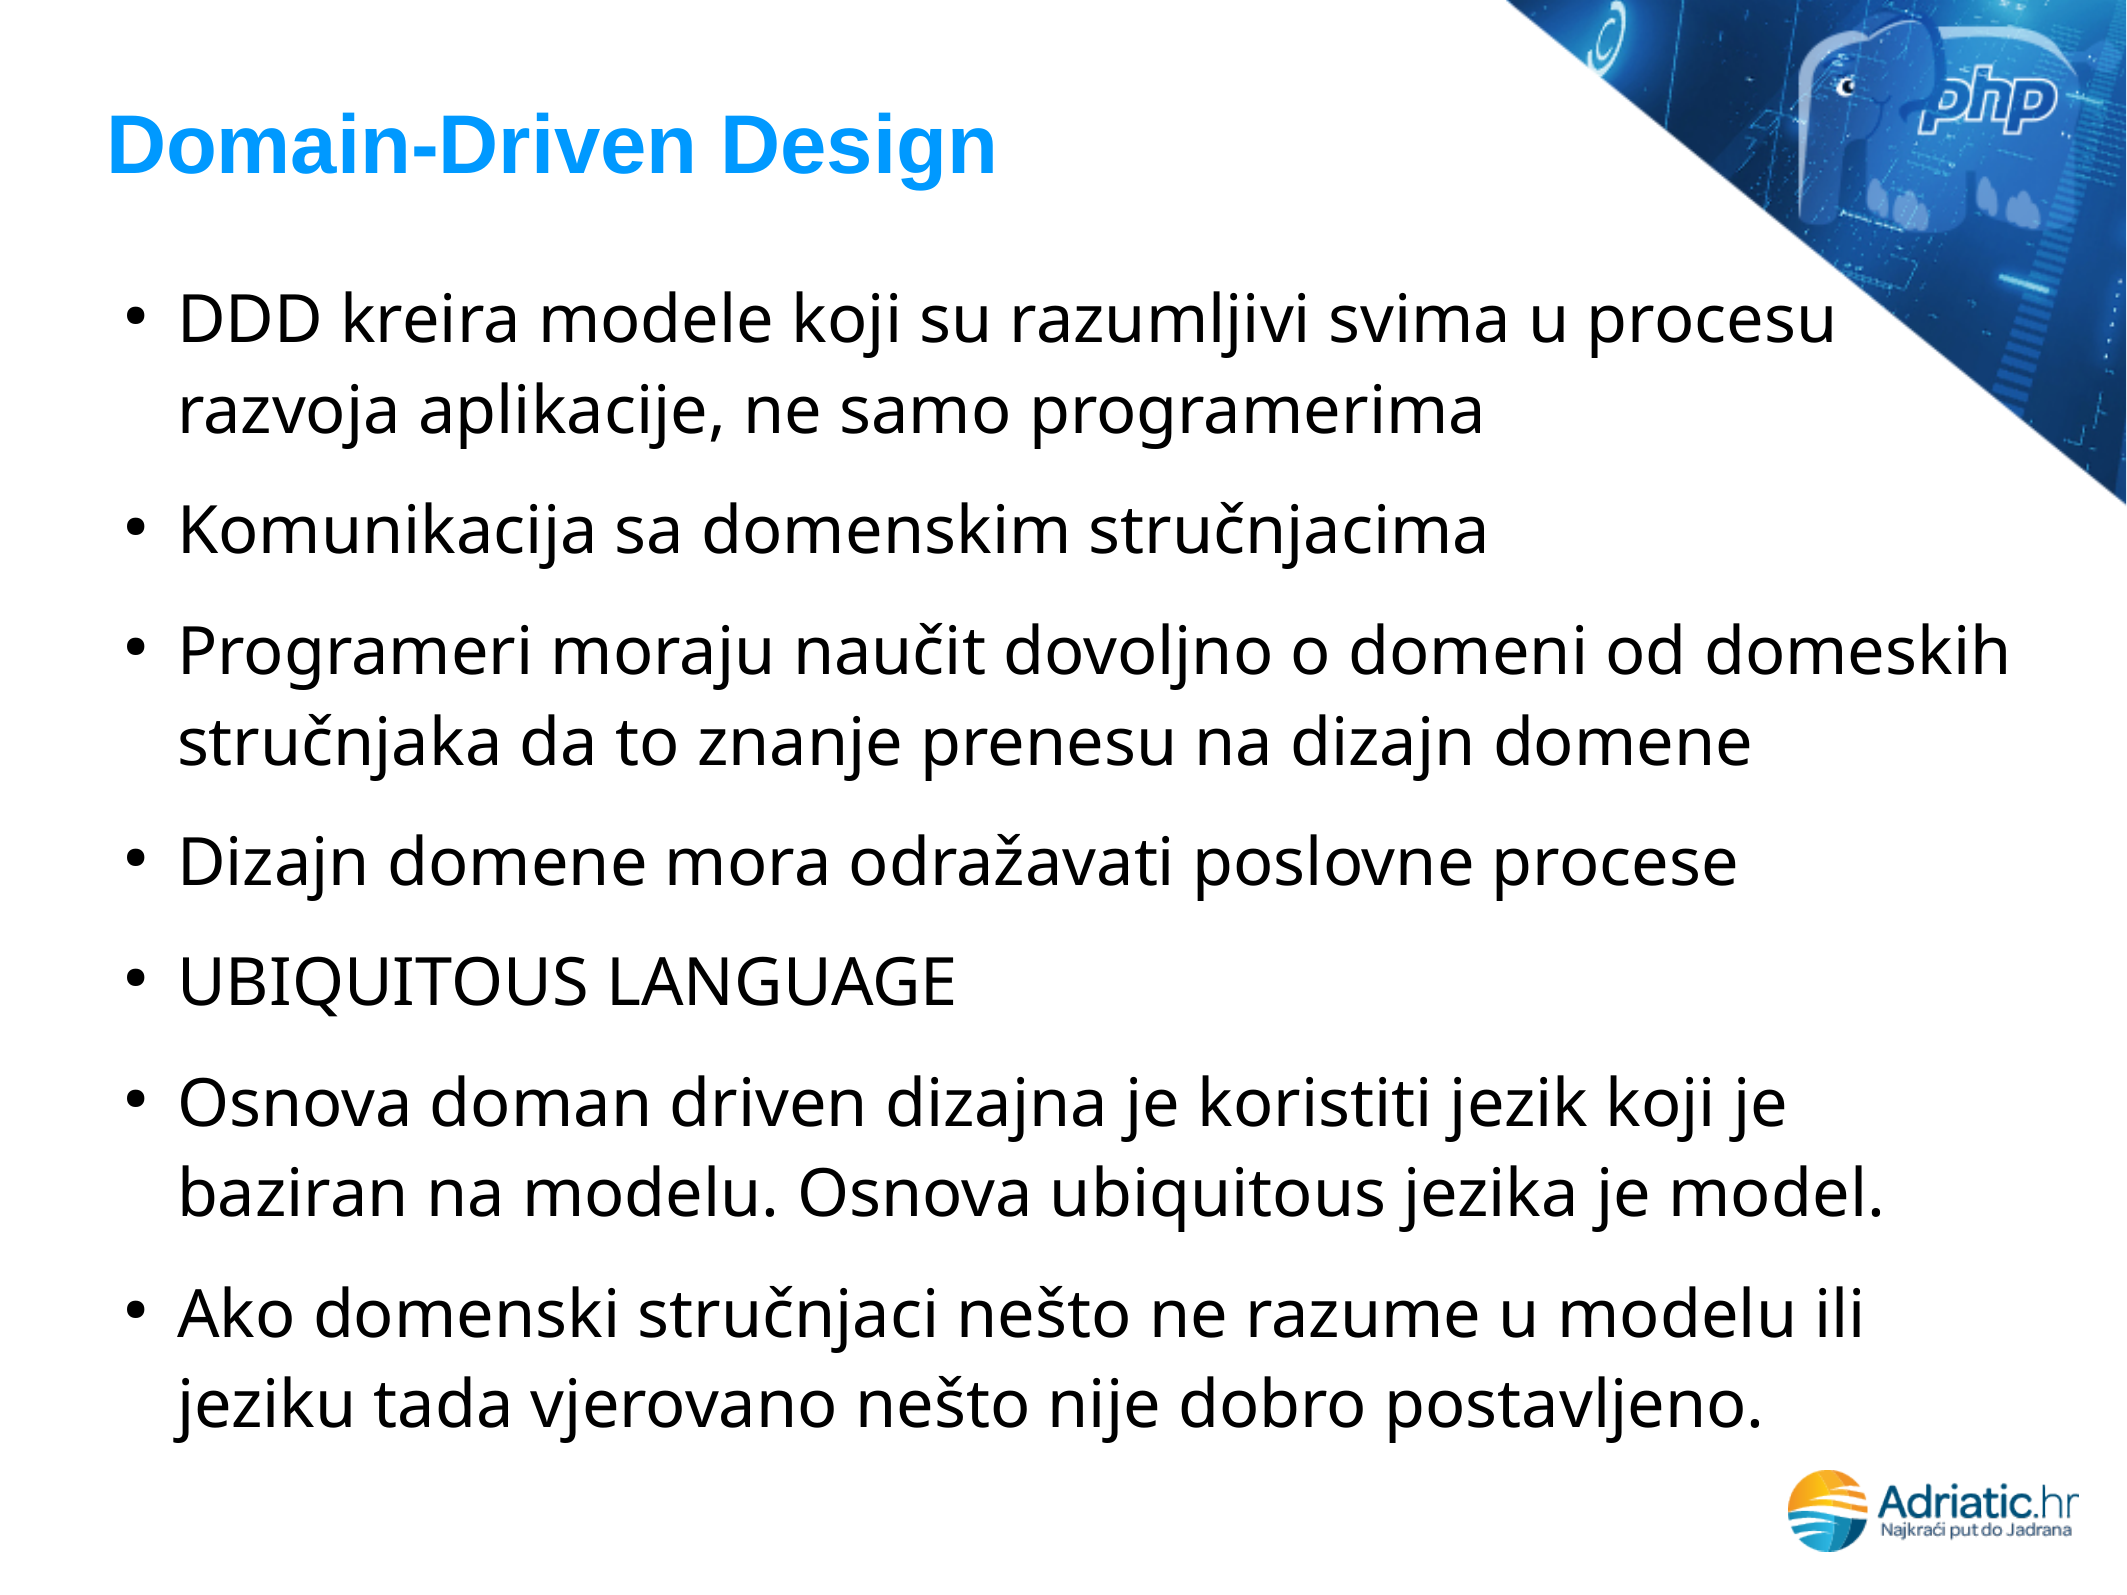

# Domain-Driven Design
DDD kreira modele koji su razumljivi svima u procesu razvoja aplikacije, ne samo programerima
Komunikacija sa domenskim stručnjacima
Programeri moraju naučit dovoljno o domeni od domeskih stručnjaka da to znanje prenesu na dizajn domene
Dizajn domene mora odražavati poslovne procese
UBIQUITOUS LANGUAGE
Osnova doman driven dizajna je koristiti jezik koji je baziran na modelu. Osnova ubiquitous jezika je model.
Ako domenski stručnjaci nešto ne razume u modelu ili jeziku tada vjerovano nešto nije dobro postavljeno.